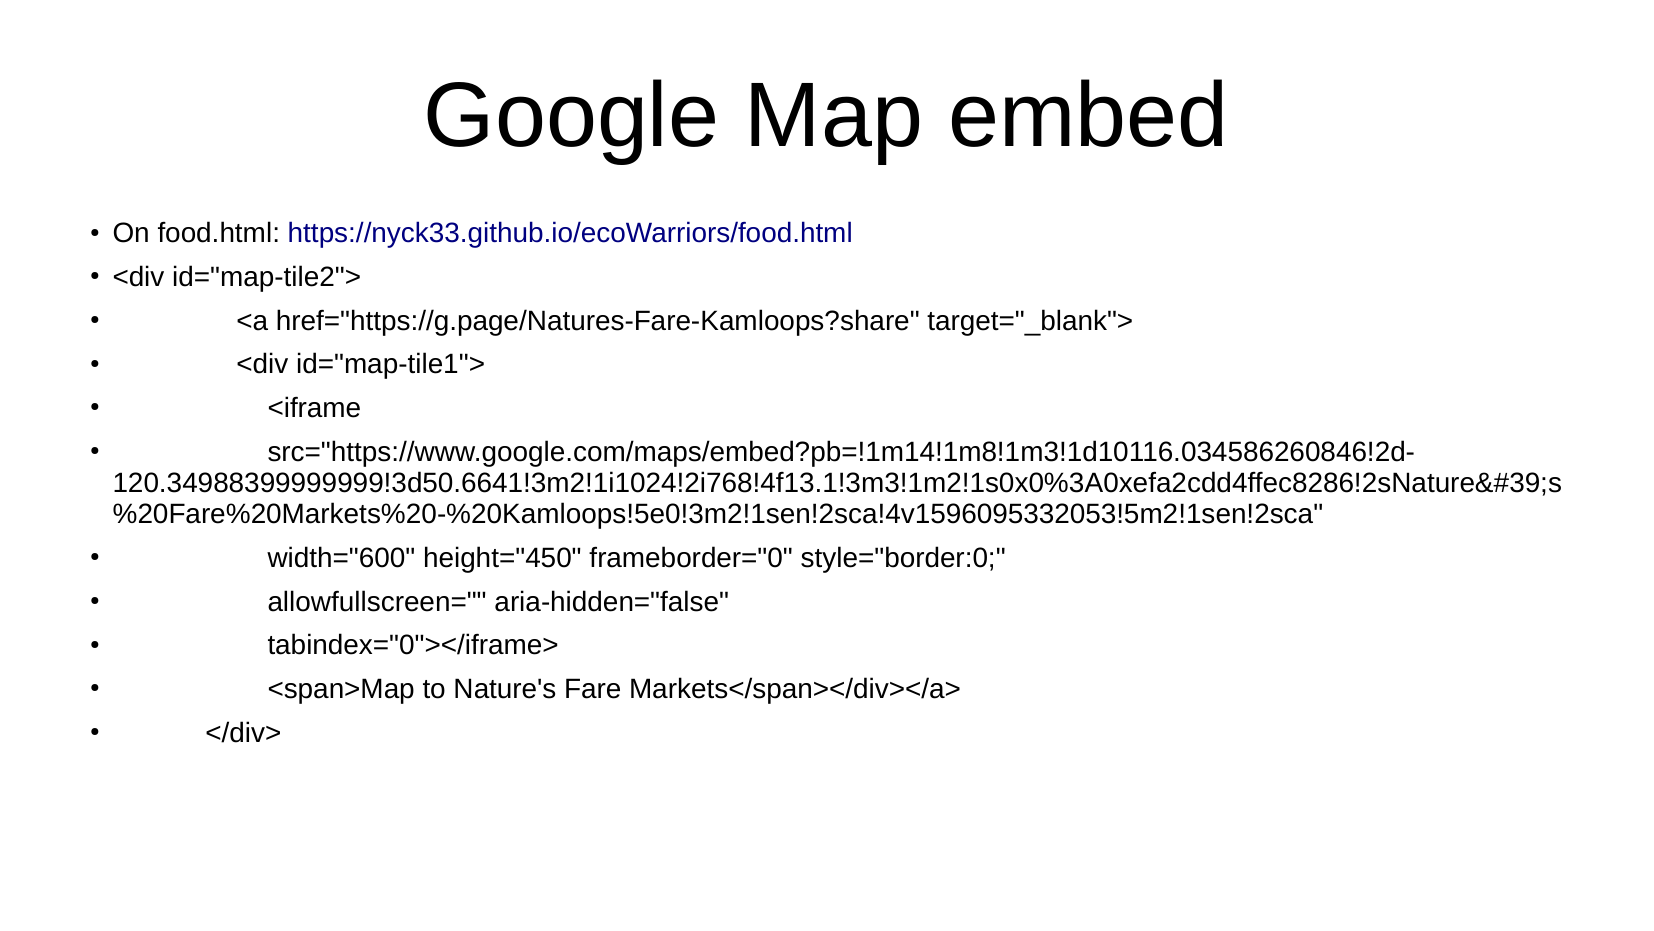

# Google Map embed
On food.html: https://nyck33.github.io/ecoWarriors/food.html
<div id="map-tile2">
 <a href="https://g.page/Natures-Fare-Kamloops?share" target="_blank">
 <div id="map-tile1">
 <iframe
 src="https://www.google.com/maps/embed?pb=!1m14!1m8!1m3!1d10116.034586260846!2d-120.34988399999999!3d50.6641!3m2!1i1024!2i768!4f13.1!3m3!1m2!1s0x0%3A0xefa2cdd4ffec8286!2sNature&#39;s%20Fare%20Markets%20-%20Kamloops!5e0!3m2!1sen!2sca!4v1596095332053!5m2!1sen!2sca"
 width="600" height="450" frameborder="0" style="border:0;"
 allowfullscreen="" aria-hidden="false"
 tabindex="0"></iframe>
 <span>Map to Nature's Fare Markets</span></div></a>
 </div>